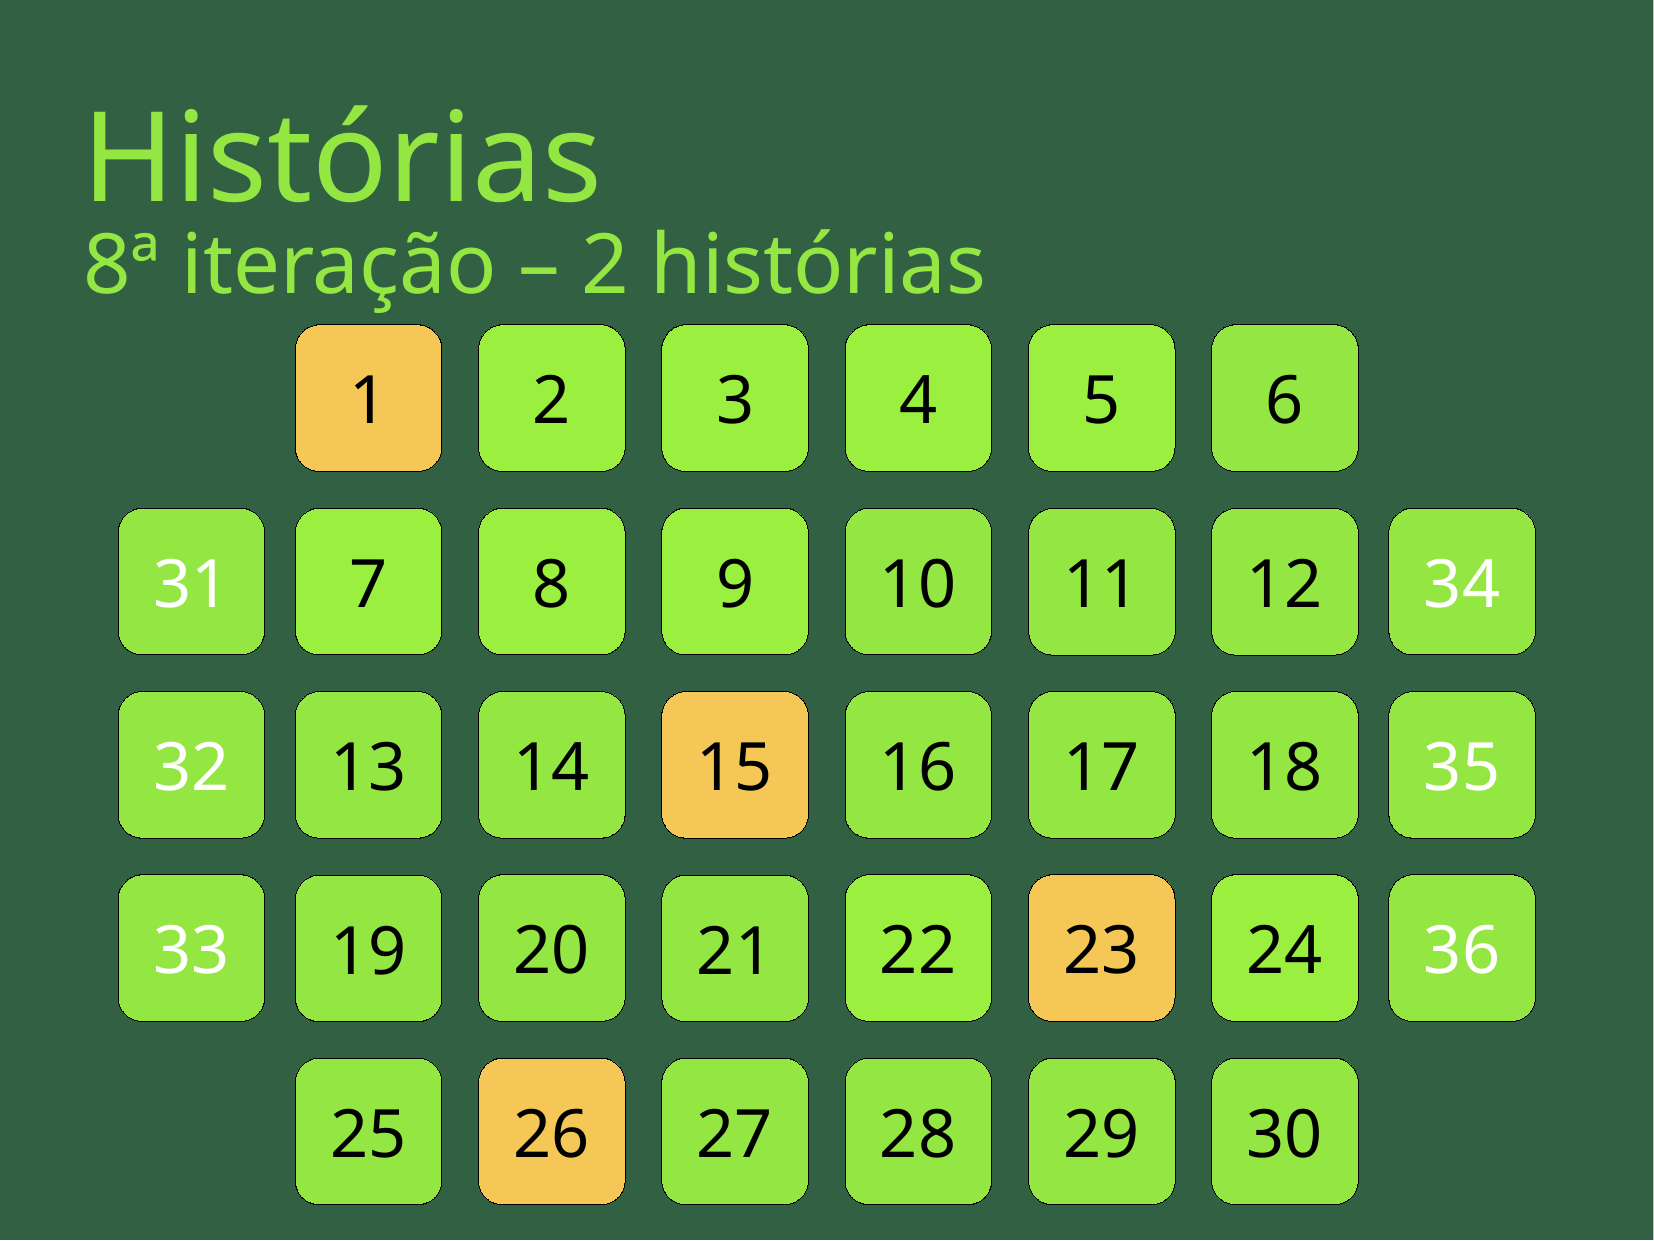

# Histórias
8ª iteração – 2 histórias
1
2
3
4
5
6
31
7
8
9
10
34
11
12
32
13
14
15
16
17
18
35
33
20
22
23
24
36
19
21
25
26
27
28
30
29